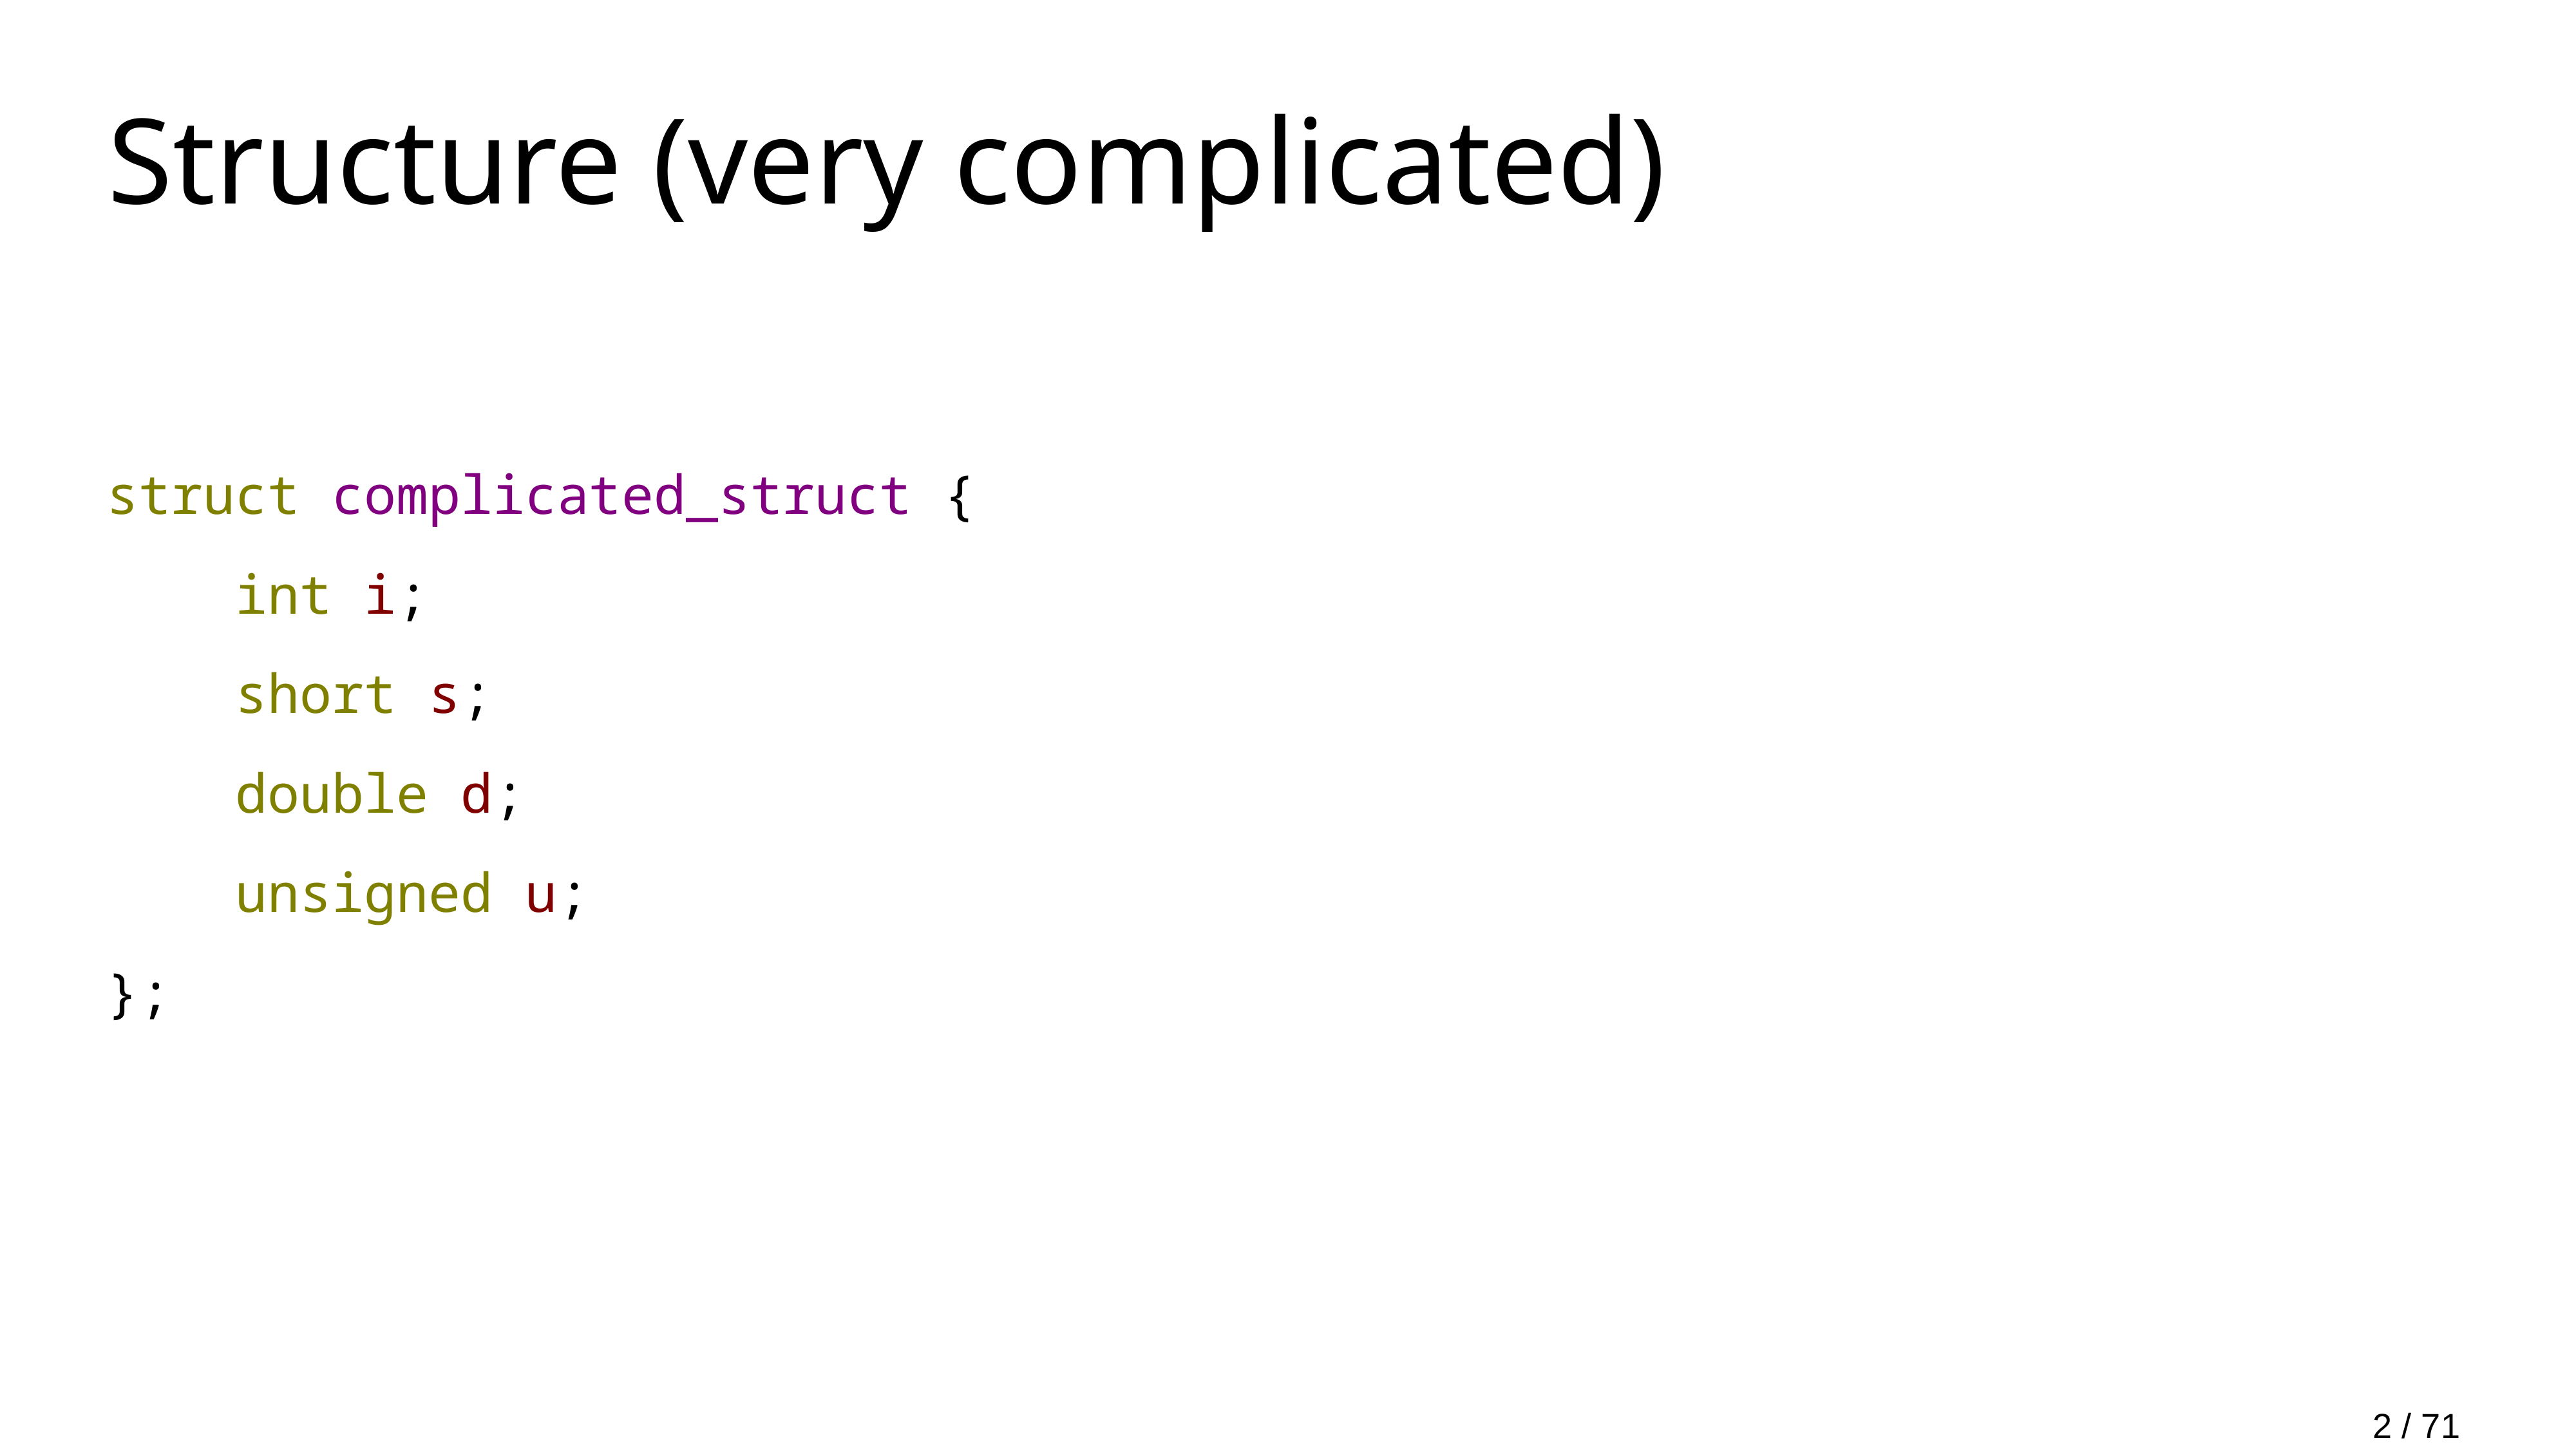

# Structure (very complicated)
struct complicated_struct {
 int i;
 short s;
 double d;
 unsigned u;
};